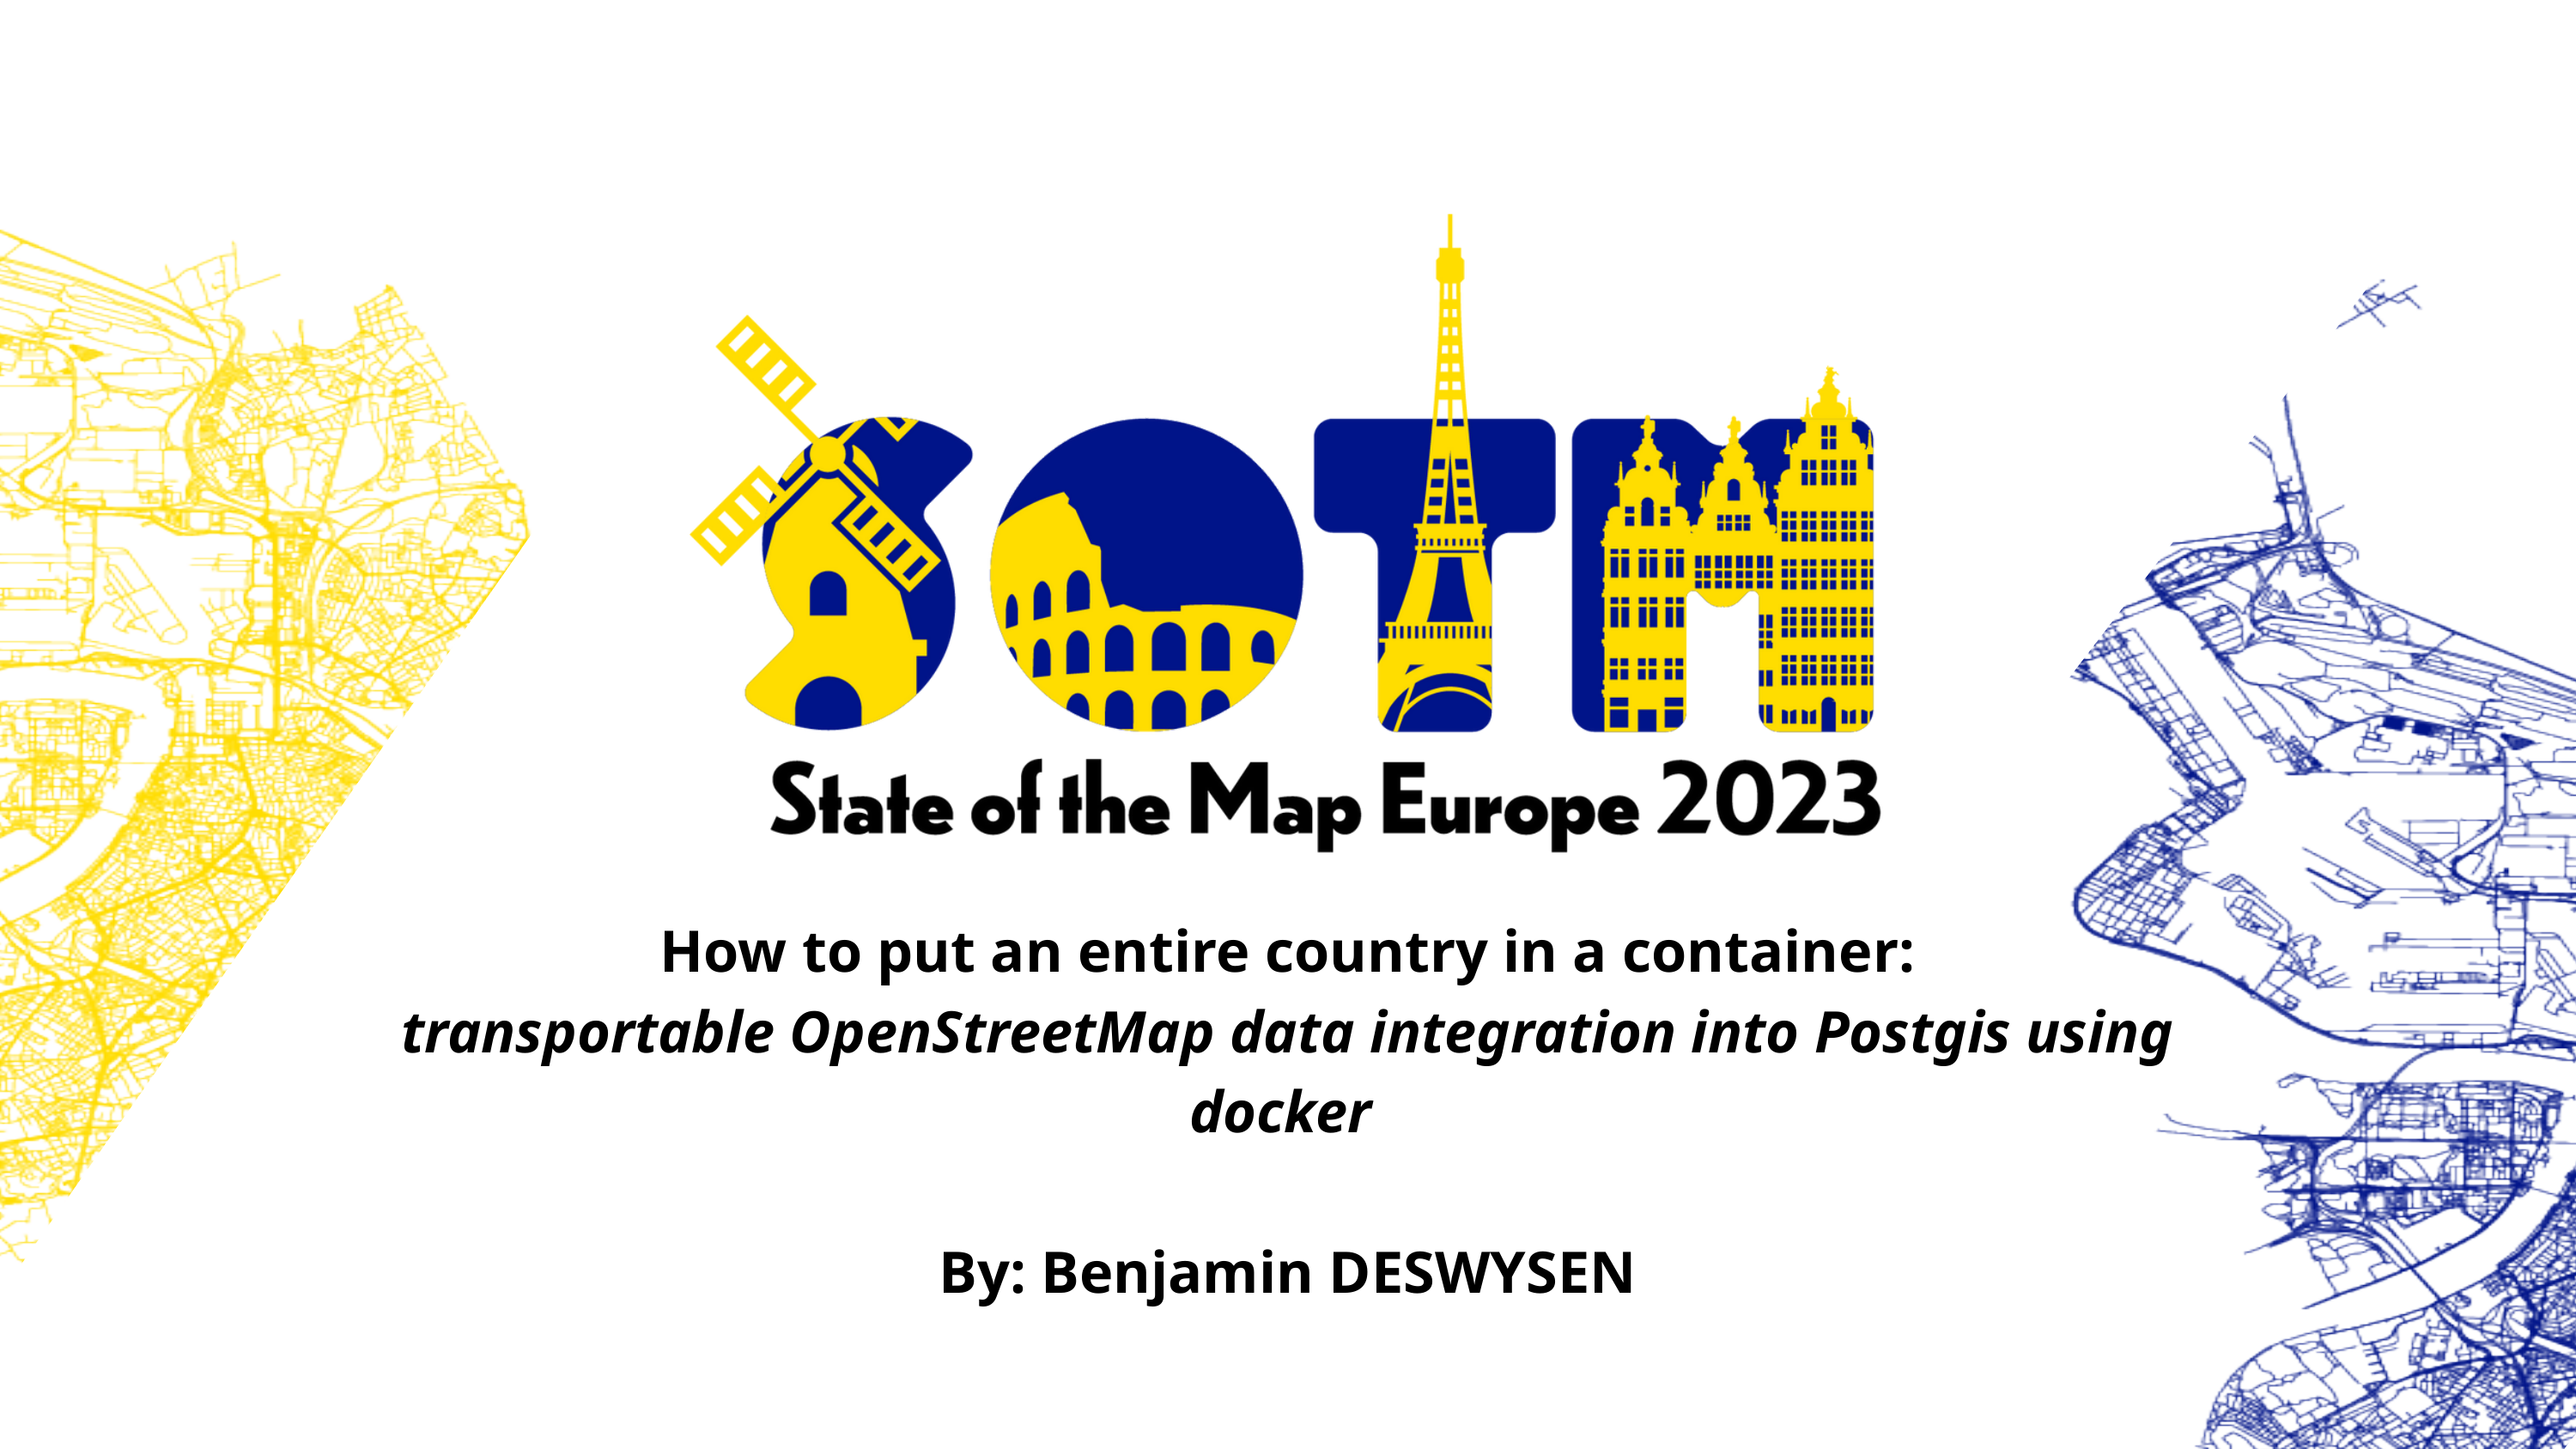

How to put an entire country in a container:
transportable OpenStreetMap data integration into Postgis using docker
By: Benjamin DESWYSEN